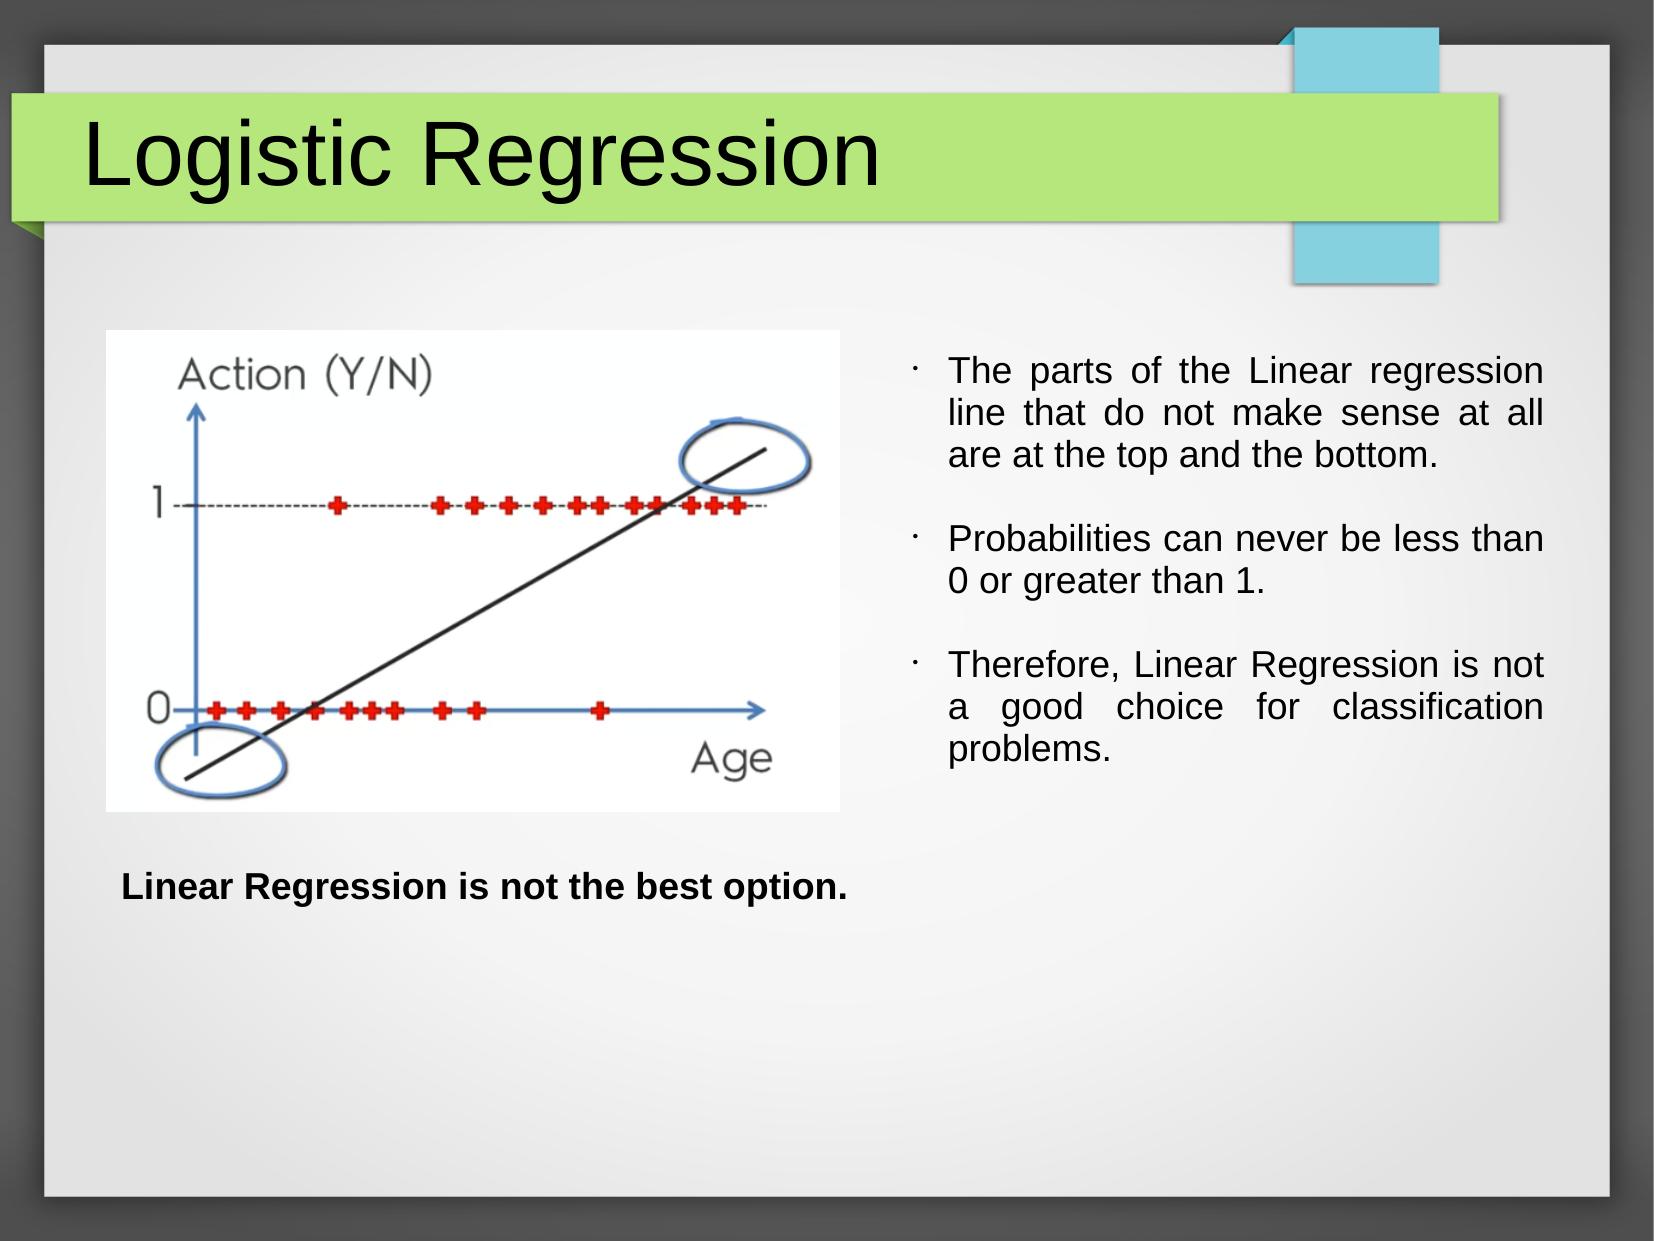

# Logistic Regression
The parts of the Linear regression line that do not make sense at all are at the top and the bottom.
Probabilities can never be less than 0 or greater than 1.
Therefore, Linear Regression is not a good choice for classification problems.
Linear Regression is not the best option.